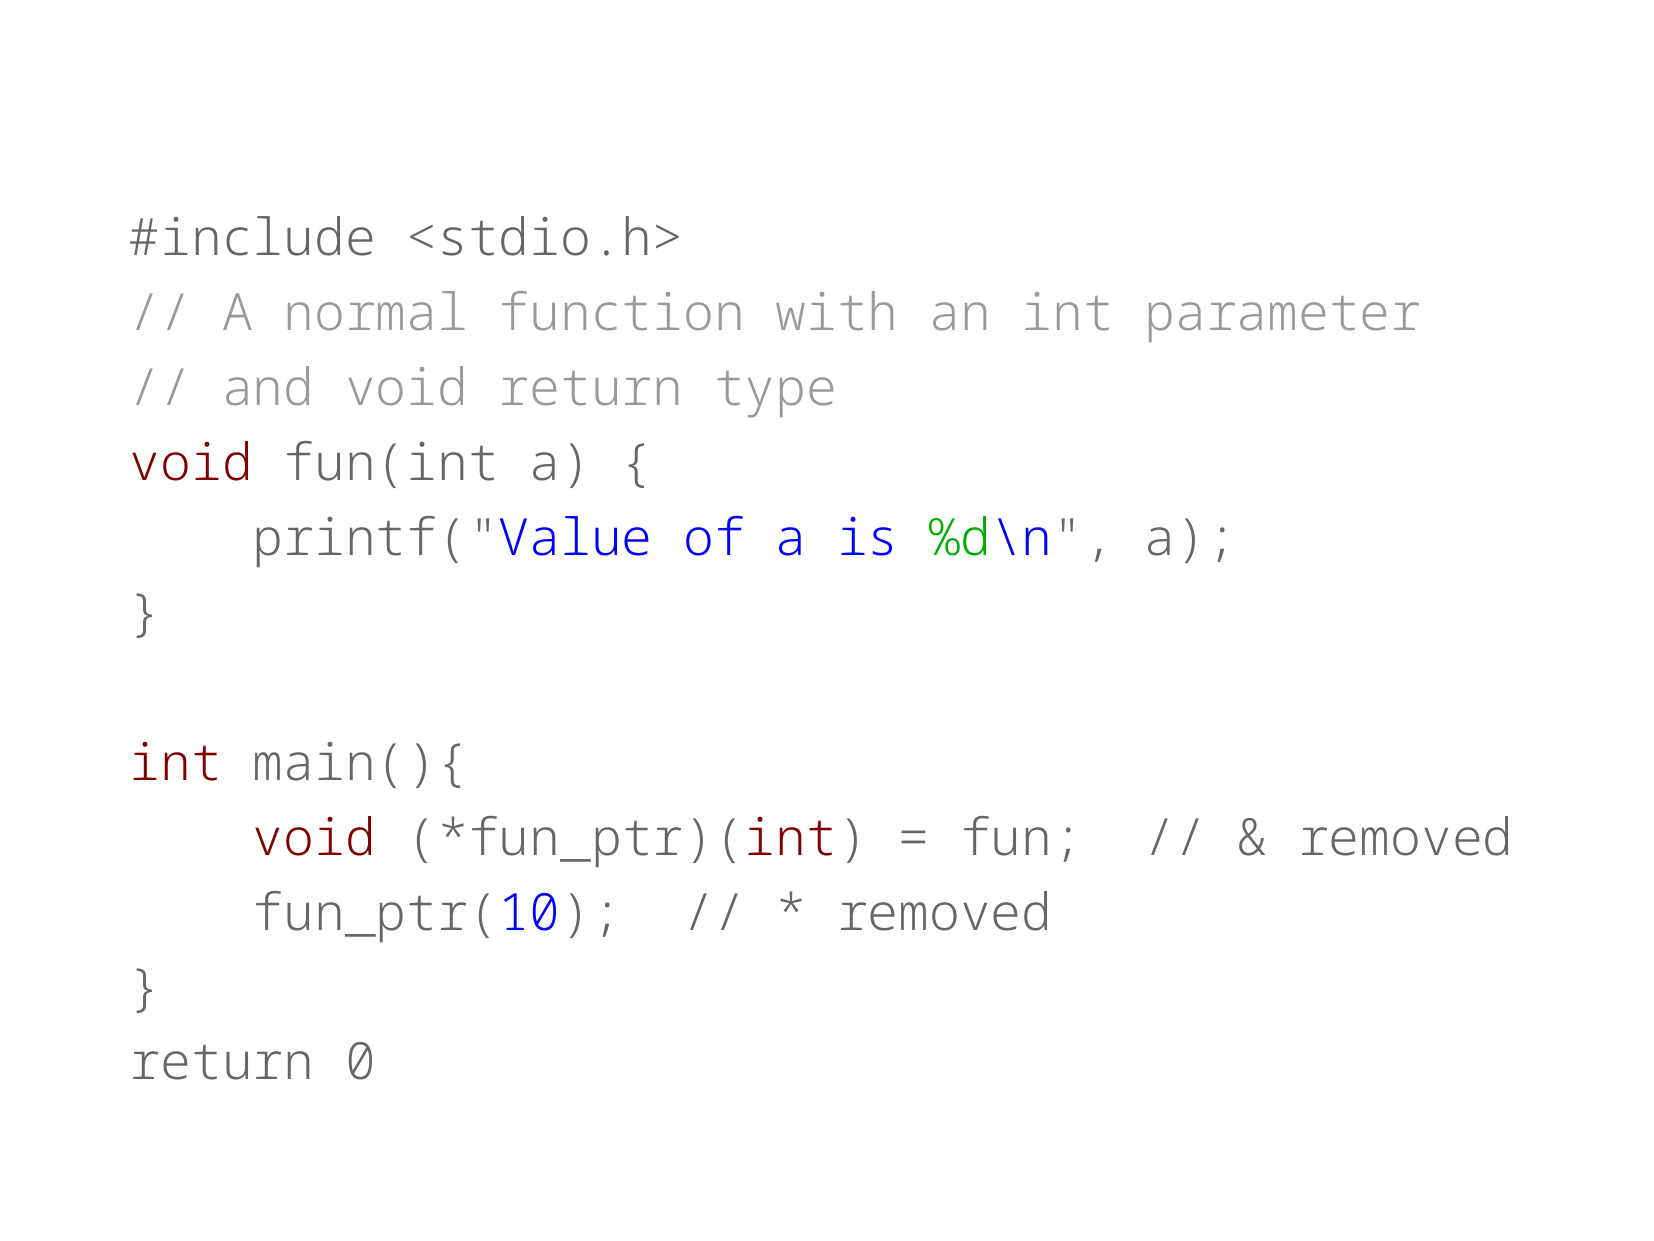

#
#include <stdio.h>
// A normal function with an int parameter
// and void return type
void fun(int a) {
 printf("Value of a is %d\n", a);
}
int main(){
 void (*fun_ptr)(int) = fun; // & removed
 fun_ptr(10); // * removed
}
return 0